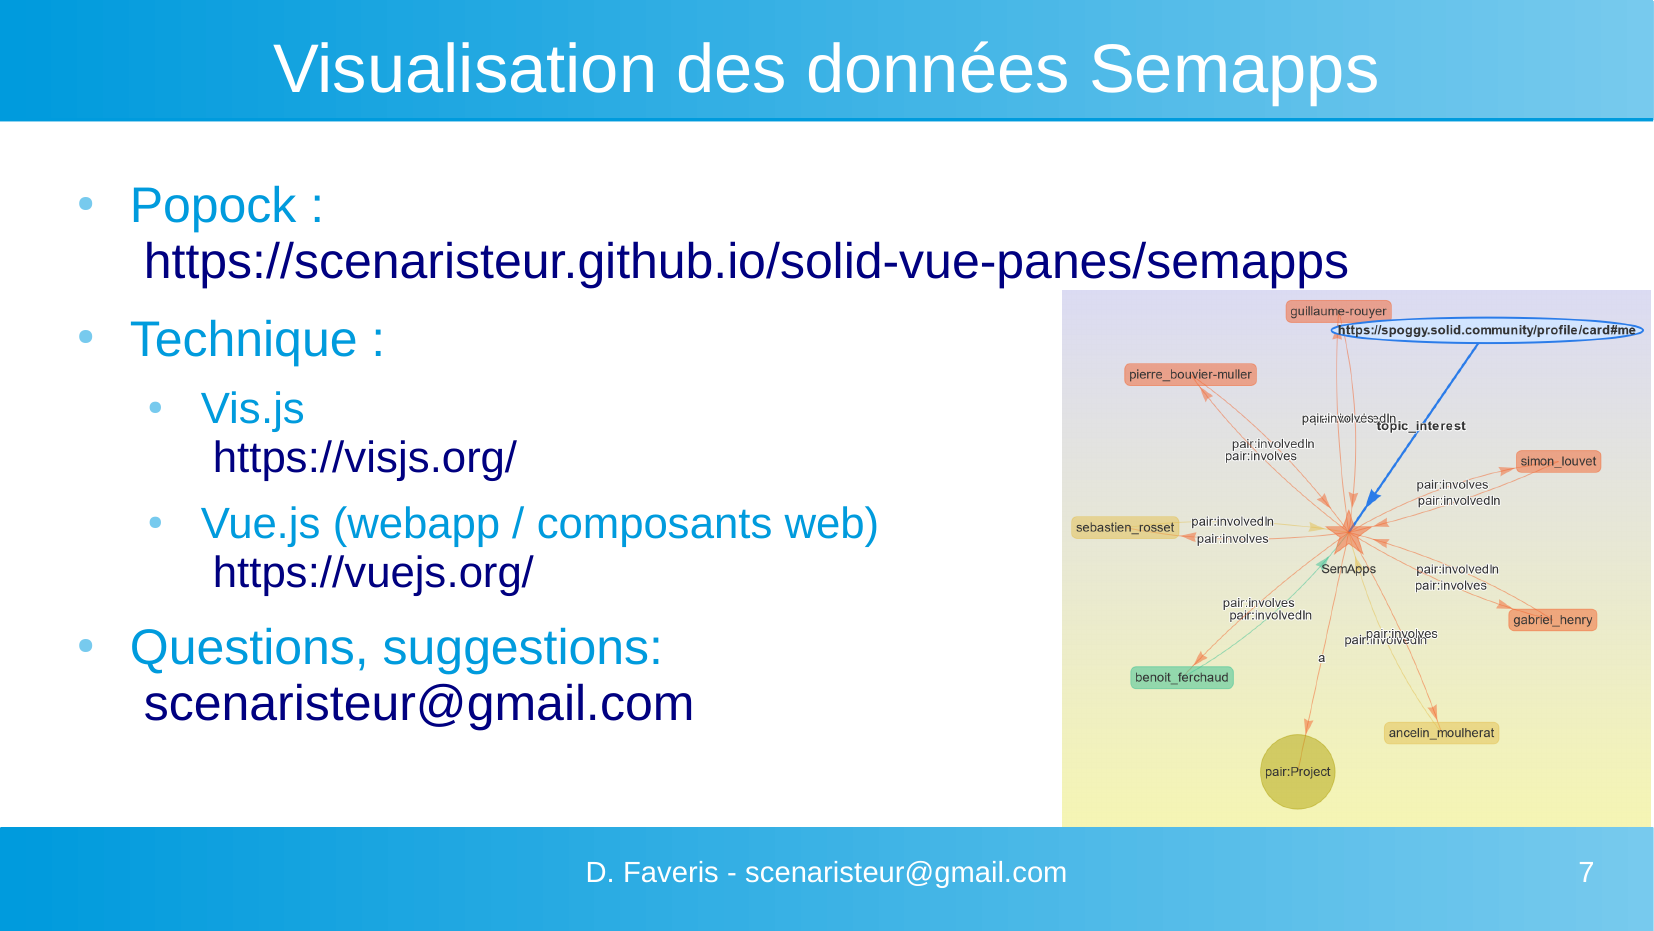

# Visualisation des données Semapps
Popock :
 https://scenaristeur.github.io/solid-vue-panes/semapps
Technique :
Vis.js
 https://visjs.org/
Vue.js (webapp / composants web)
 https://vuejs.org/
Questions, suggestions:
 scenaristeur@gmail.com
D. Faveris - scenaristeur@gmail.com
7